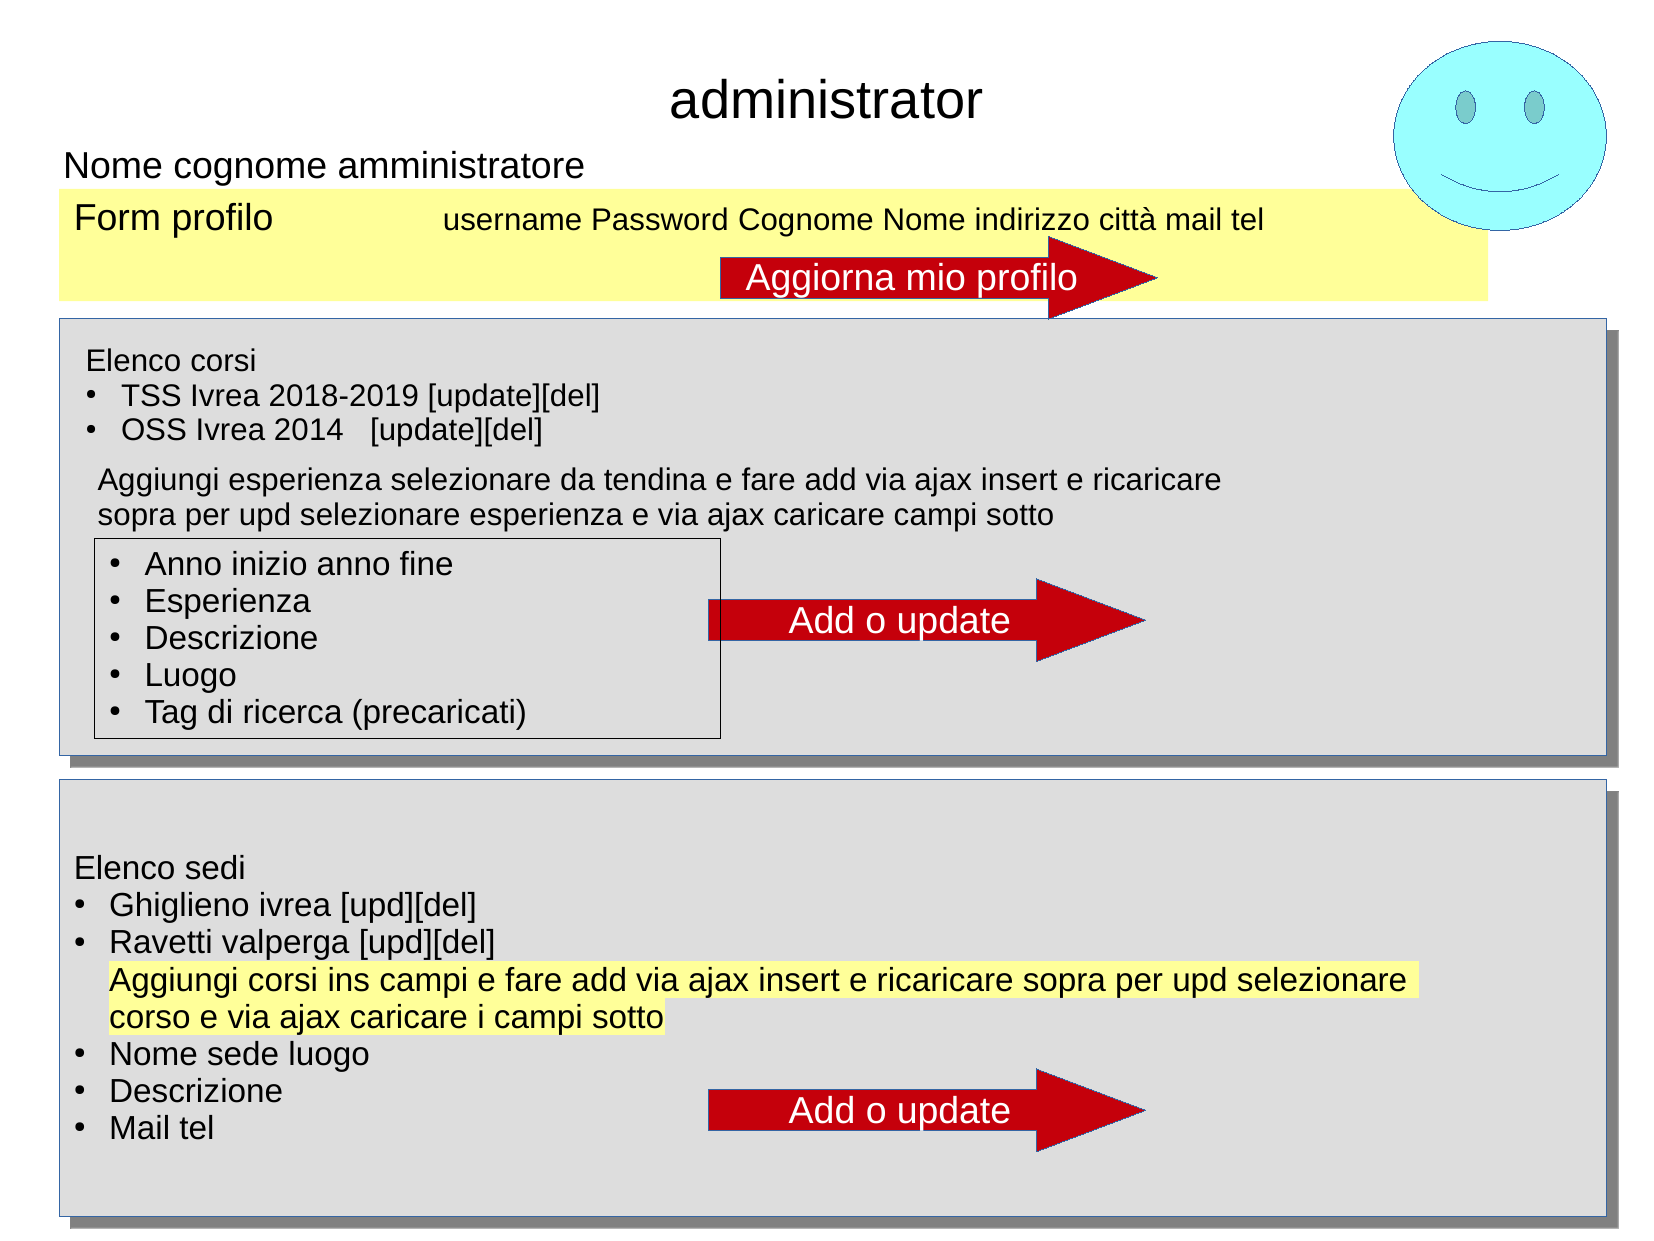

administrator
Nome cognome amministratore
Form profilo			username Password 	Cognome Nome indirizzo città mail tel
Aggiorna mio profilo
Elenco corsi
TSS Ivrea 2018-2019 [update][del]
OSS Ivrea 2014 [update][del]
Aggiungi esperienza selezionare da tendina e fare add via ajax insert e ricaricare sopra per upd selezionare esperienza e via ajax caricare campi sotto
Anno inizio anno fine
Esperienza
Descrizione
Luogo
Tag di ricerca (precaricati)
Add o update
Elenco sedi
Ghiglieno ivrea [upd][del]
Ravetti valperga [upd][del]
Aggiungi corsi ins campi e fare add via ajax insert e ricaricare sopra per upd selezionare
corso e via ajax caricare i campi sotto
Nome sede luogo
Descrizione
Mail tel
Add o update